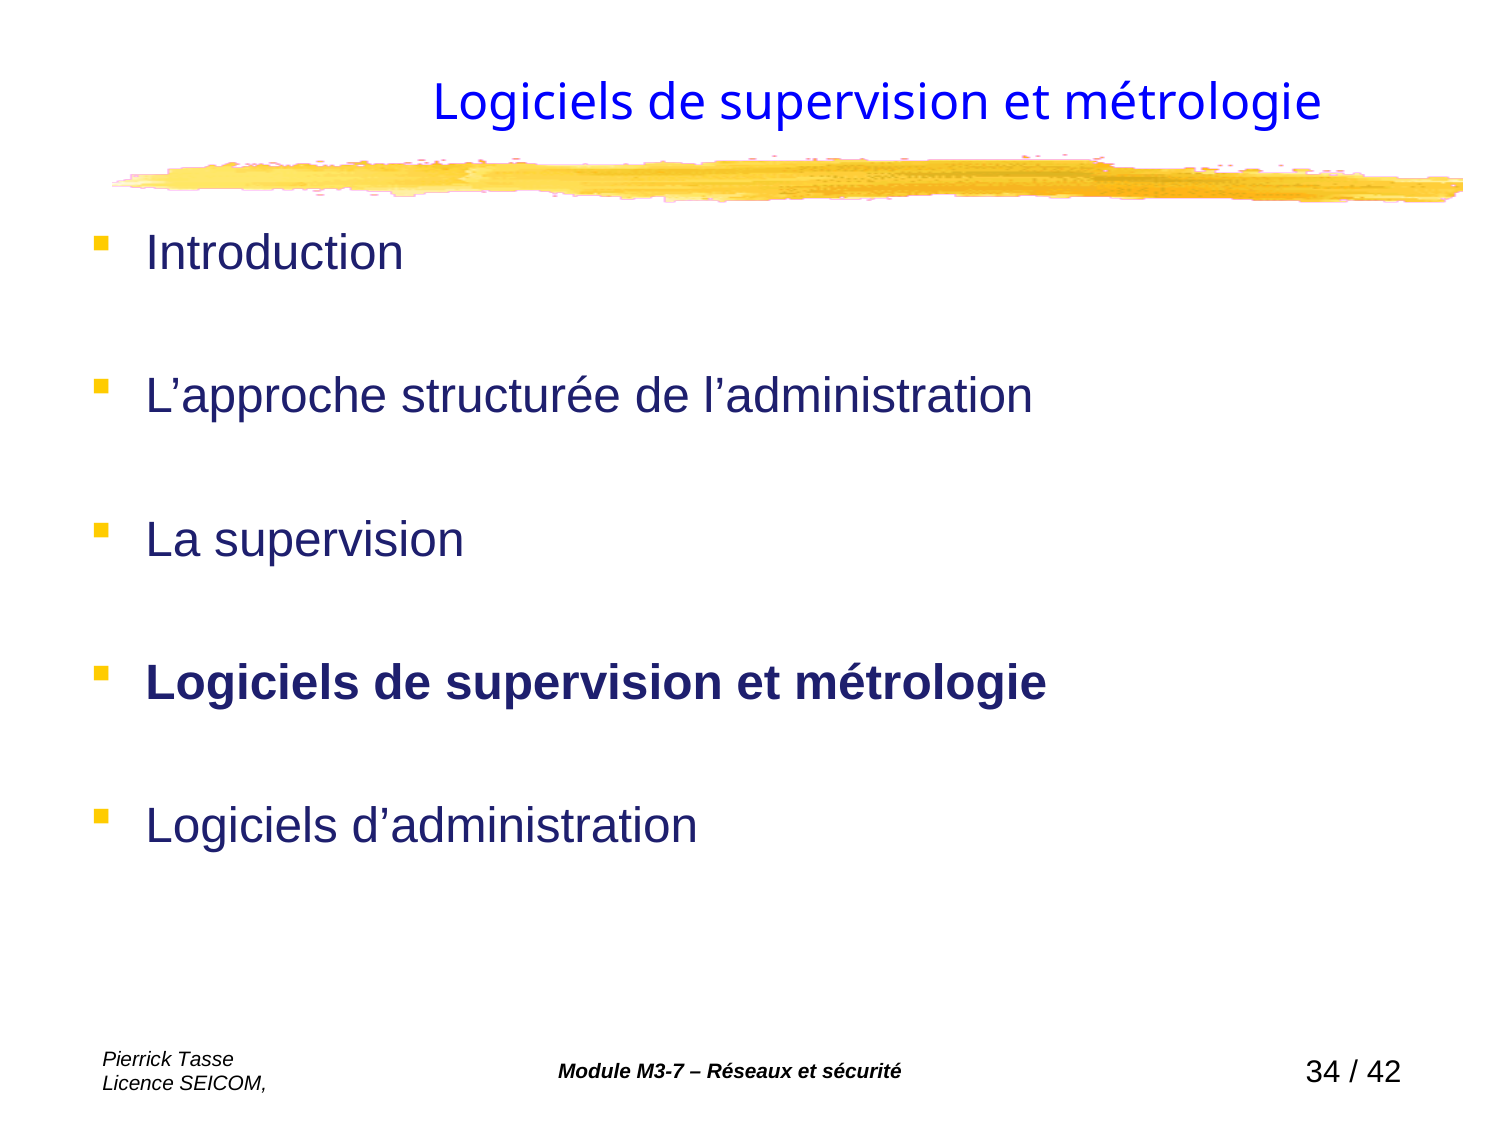

# Logiciels de supervision et métrologie
Introduction
L’approche structurée de l’administration
La supervision
Logiciels de supervision et métrologie
Logiciels d’administration
34